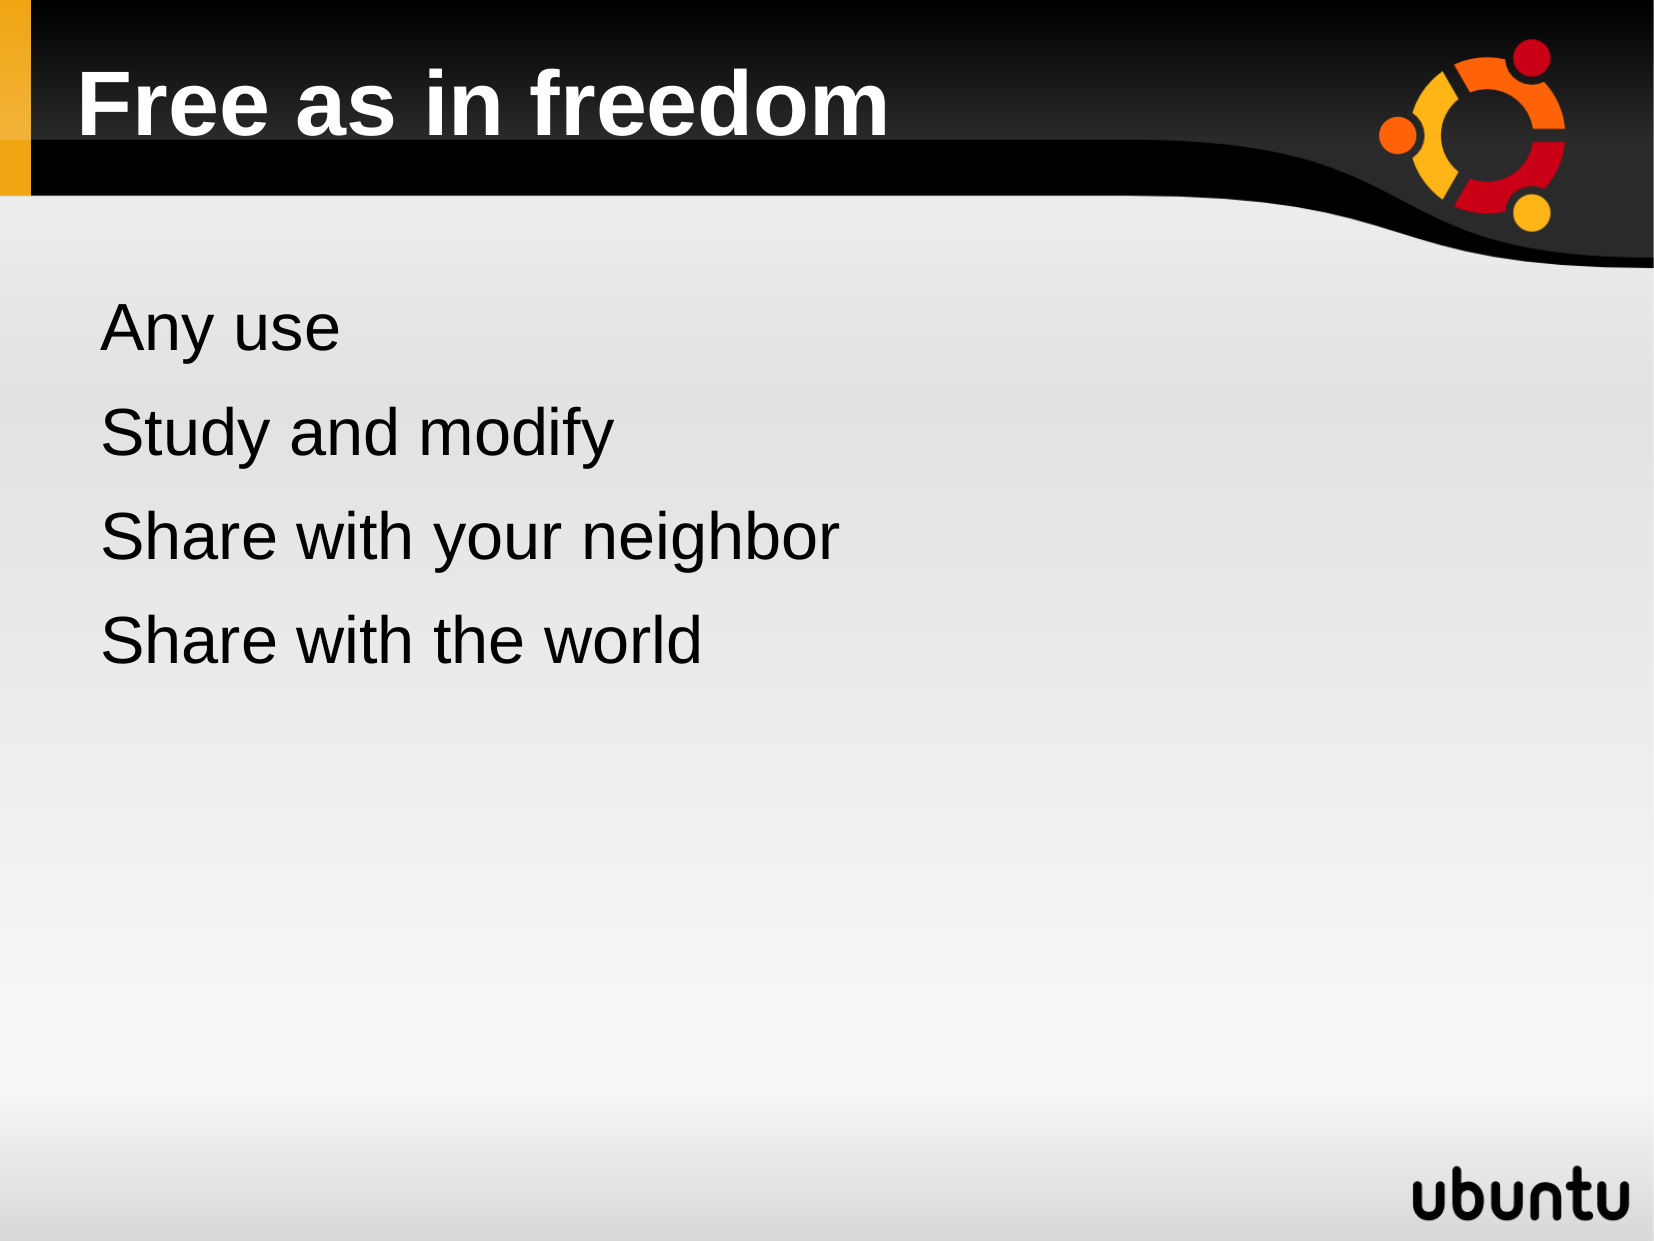

# Free as in freedom
Any use
Study and modify
Share with your neighbor
Share with the world